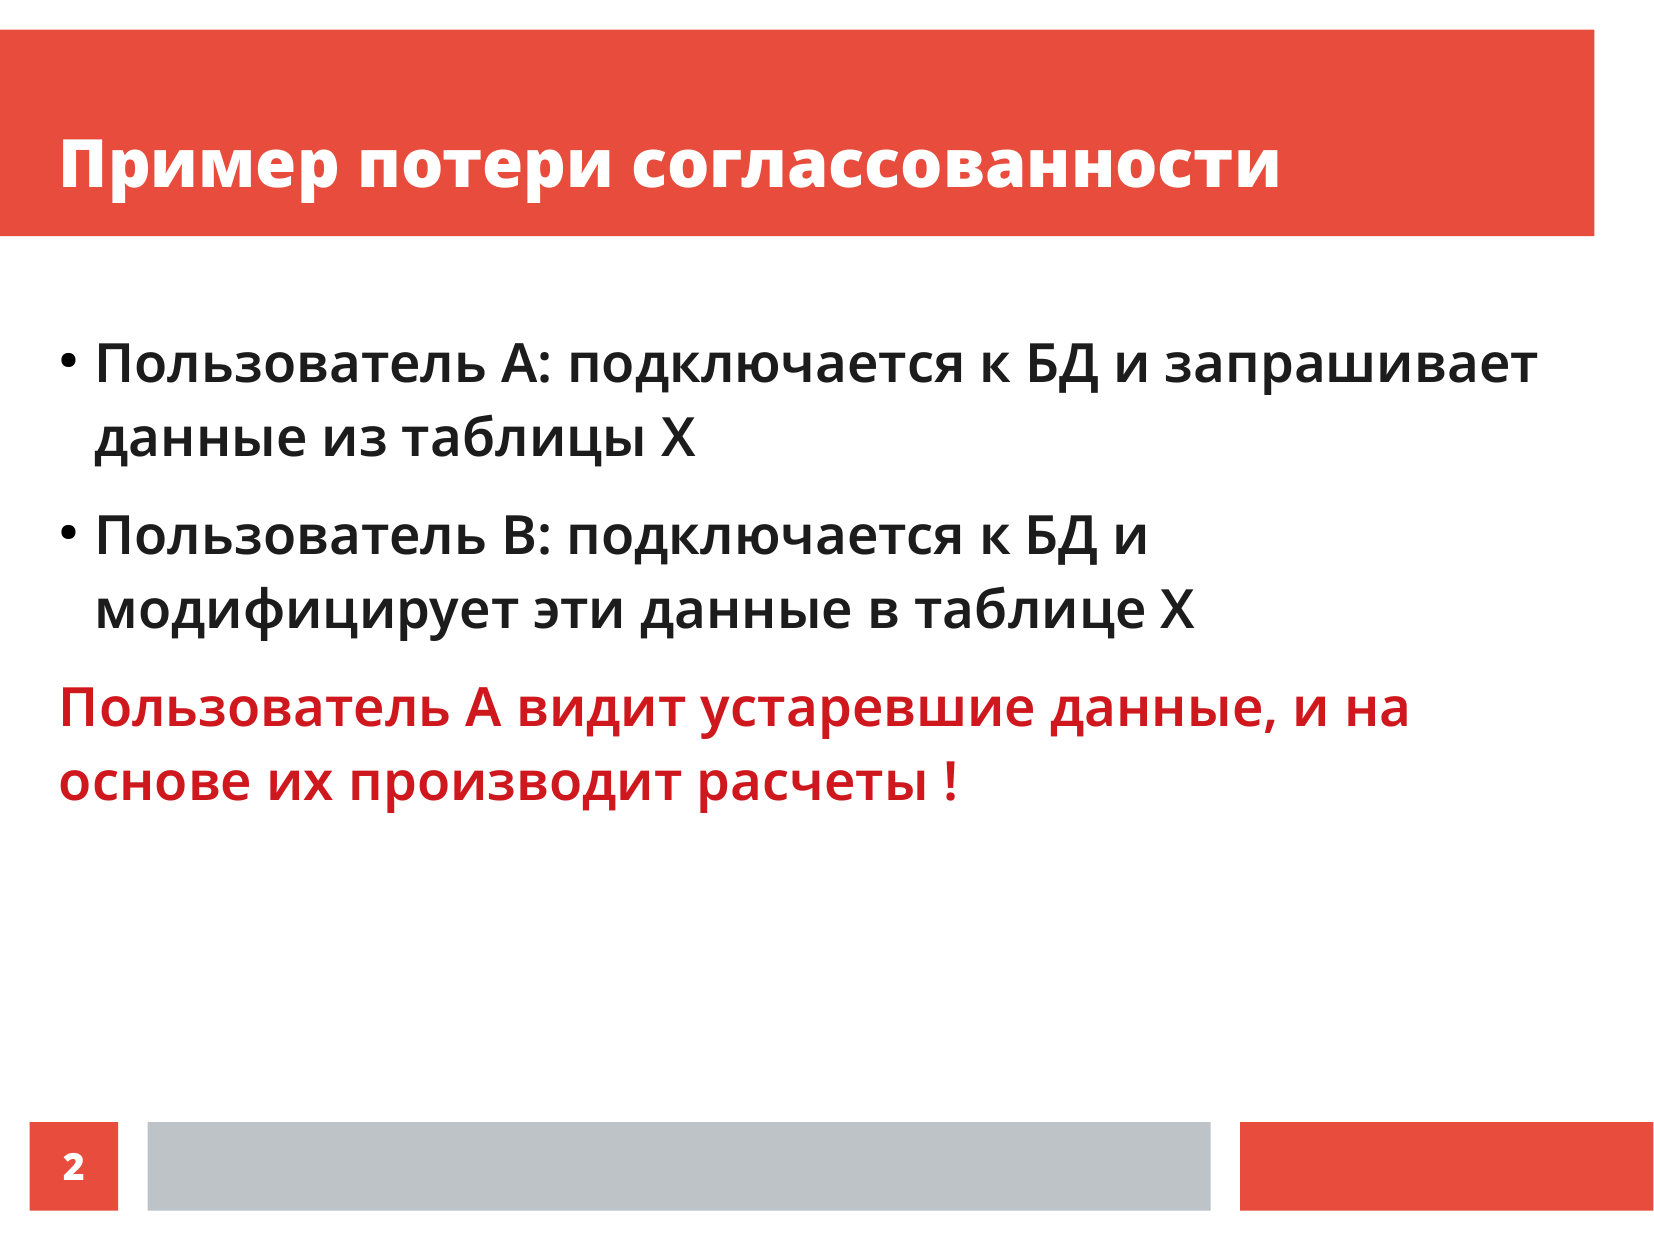

# Пример потери соглассованности
Пользователь А: подключается к БД и запрашивает данные из таблицы X
Пользователь B: подключается к БД и модифицирует эти данные в таблице X
Пользователь А видит устаревшие данные, и на основе их производит расчеты !
2